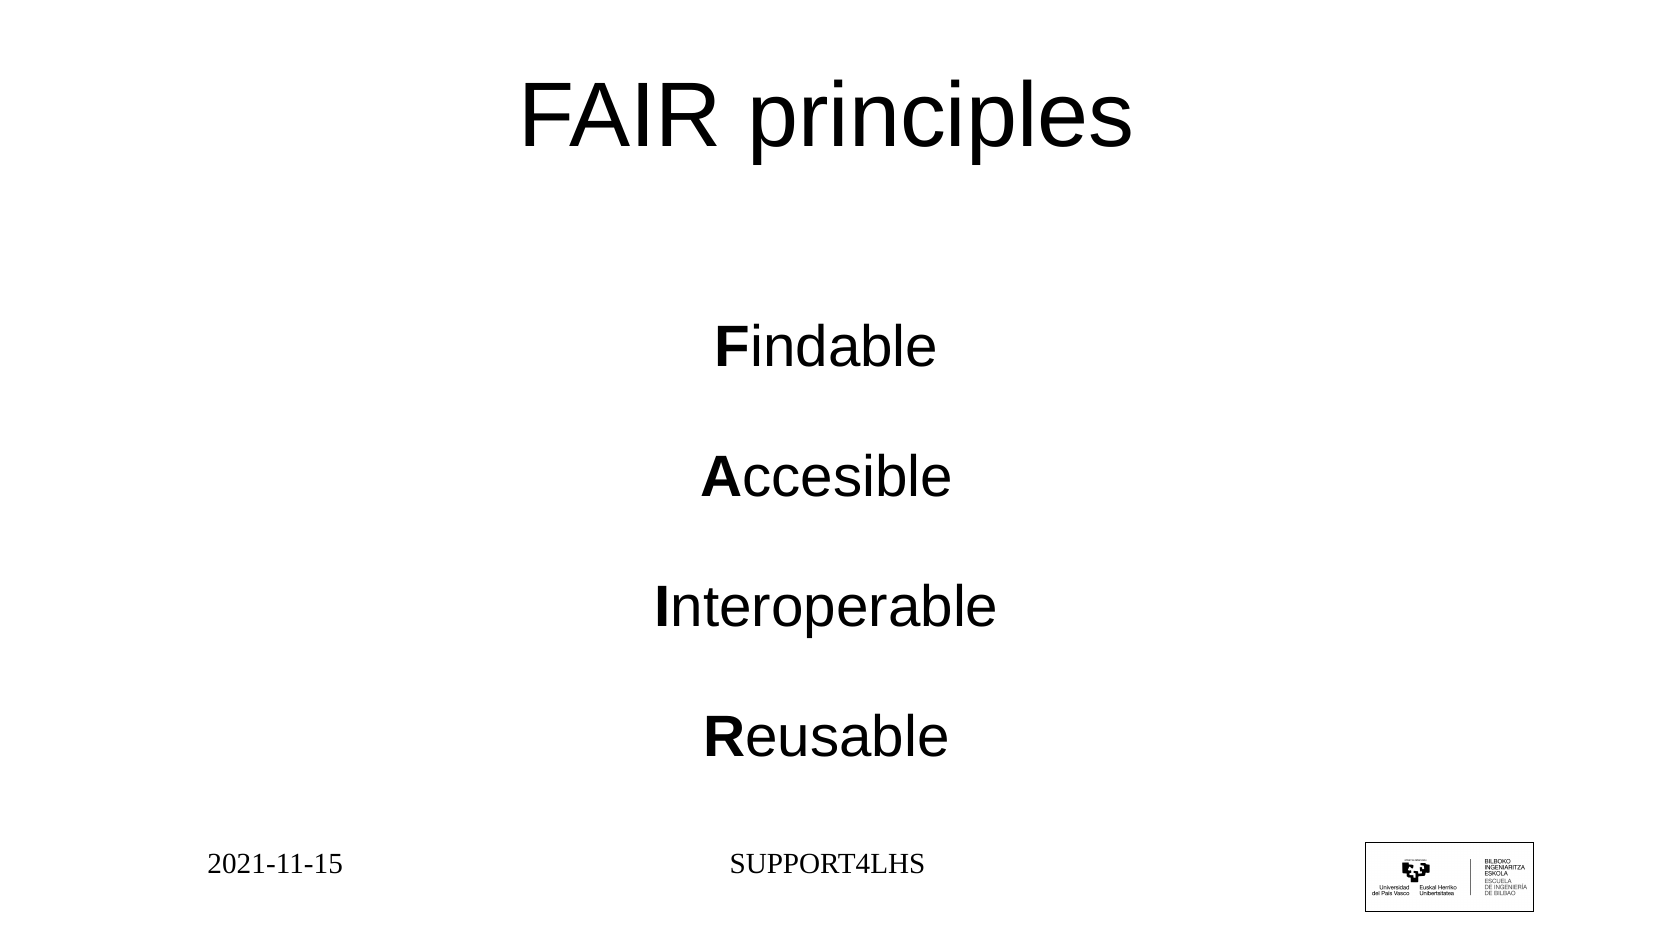

# FAIR principles
Findable
Accesible
Interoperable
Reusable